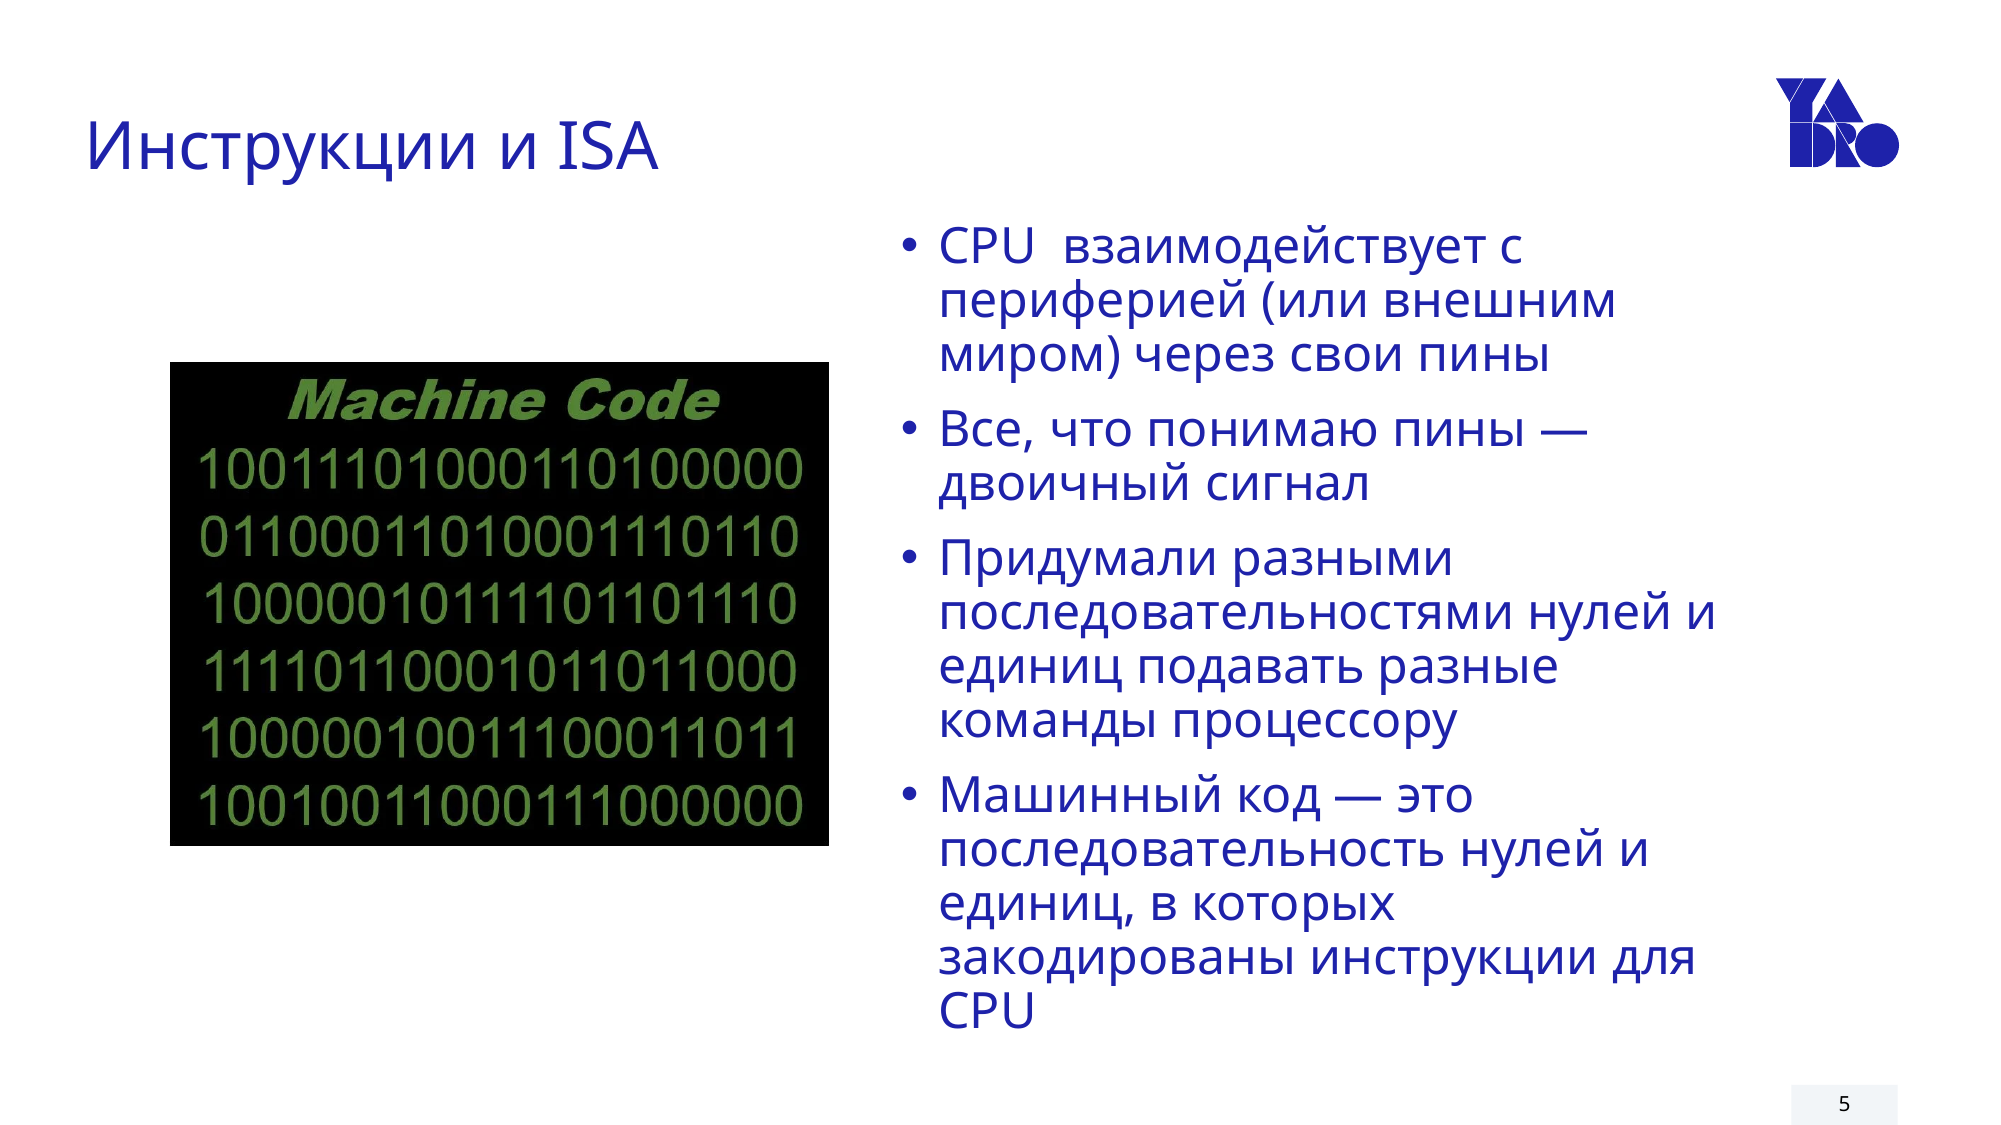

# Инструкции и ISA
CPU взаимодействует с периферией (или внешним миром) через свои пины
Все, что понимаю пины — двоичный сигнал
Придумали разными последовательностями нулей и единиц подавать разные команды процессору
Машинный код — это последовательность нулей и единиц, в которых закодированы инструкции для CPU